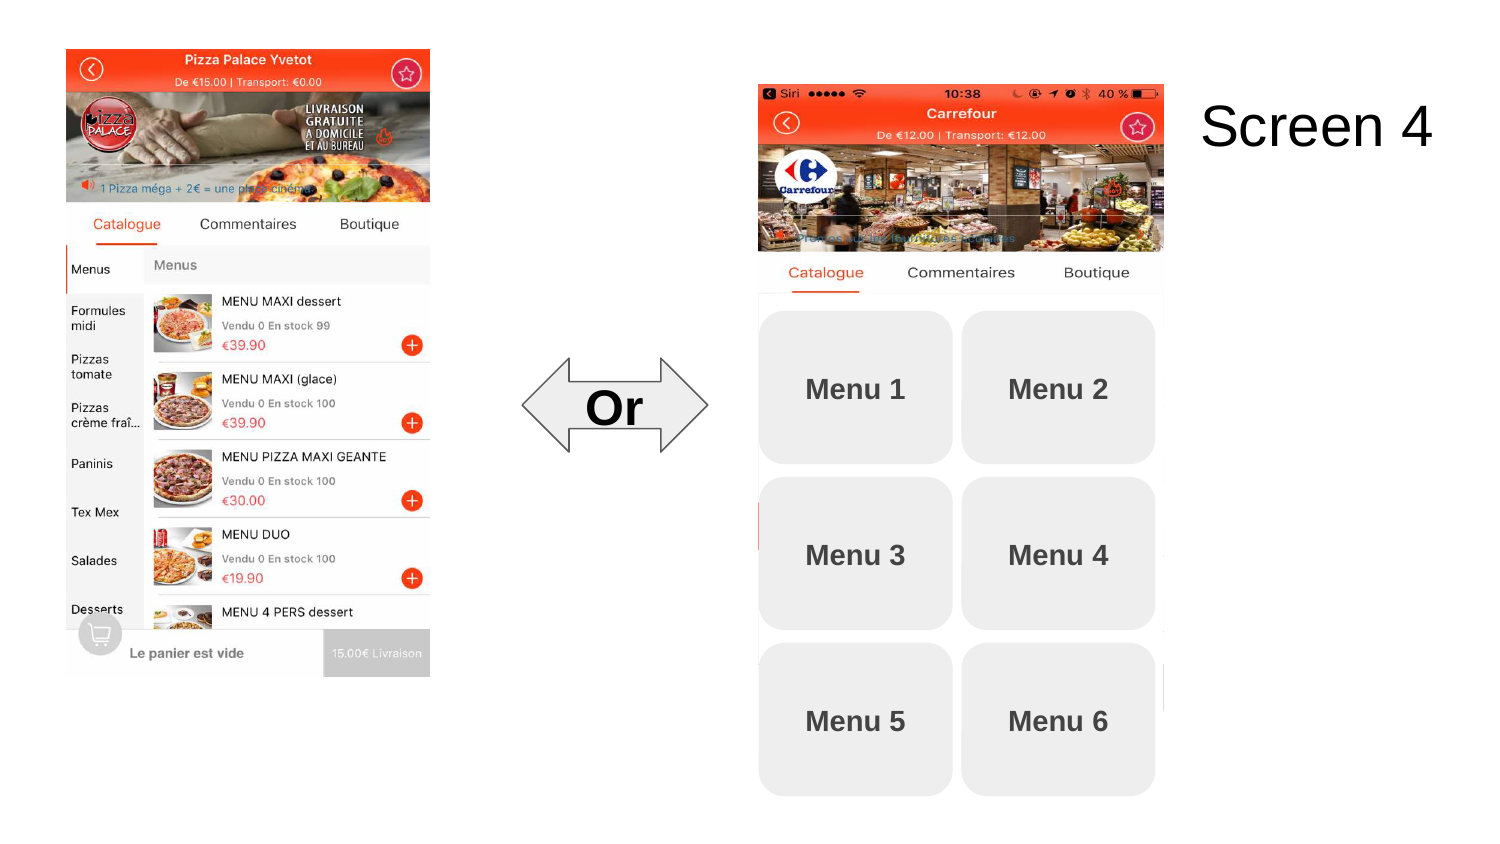

# Screen 4
Menu 1
Menu 2
Or
Menu 3
Menu 4
Menu 5
Menu 6